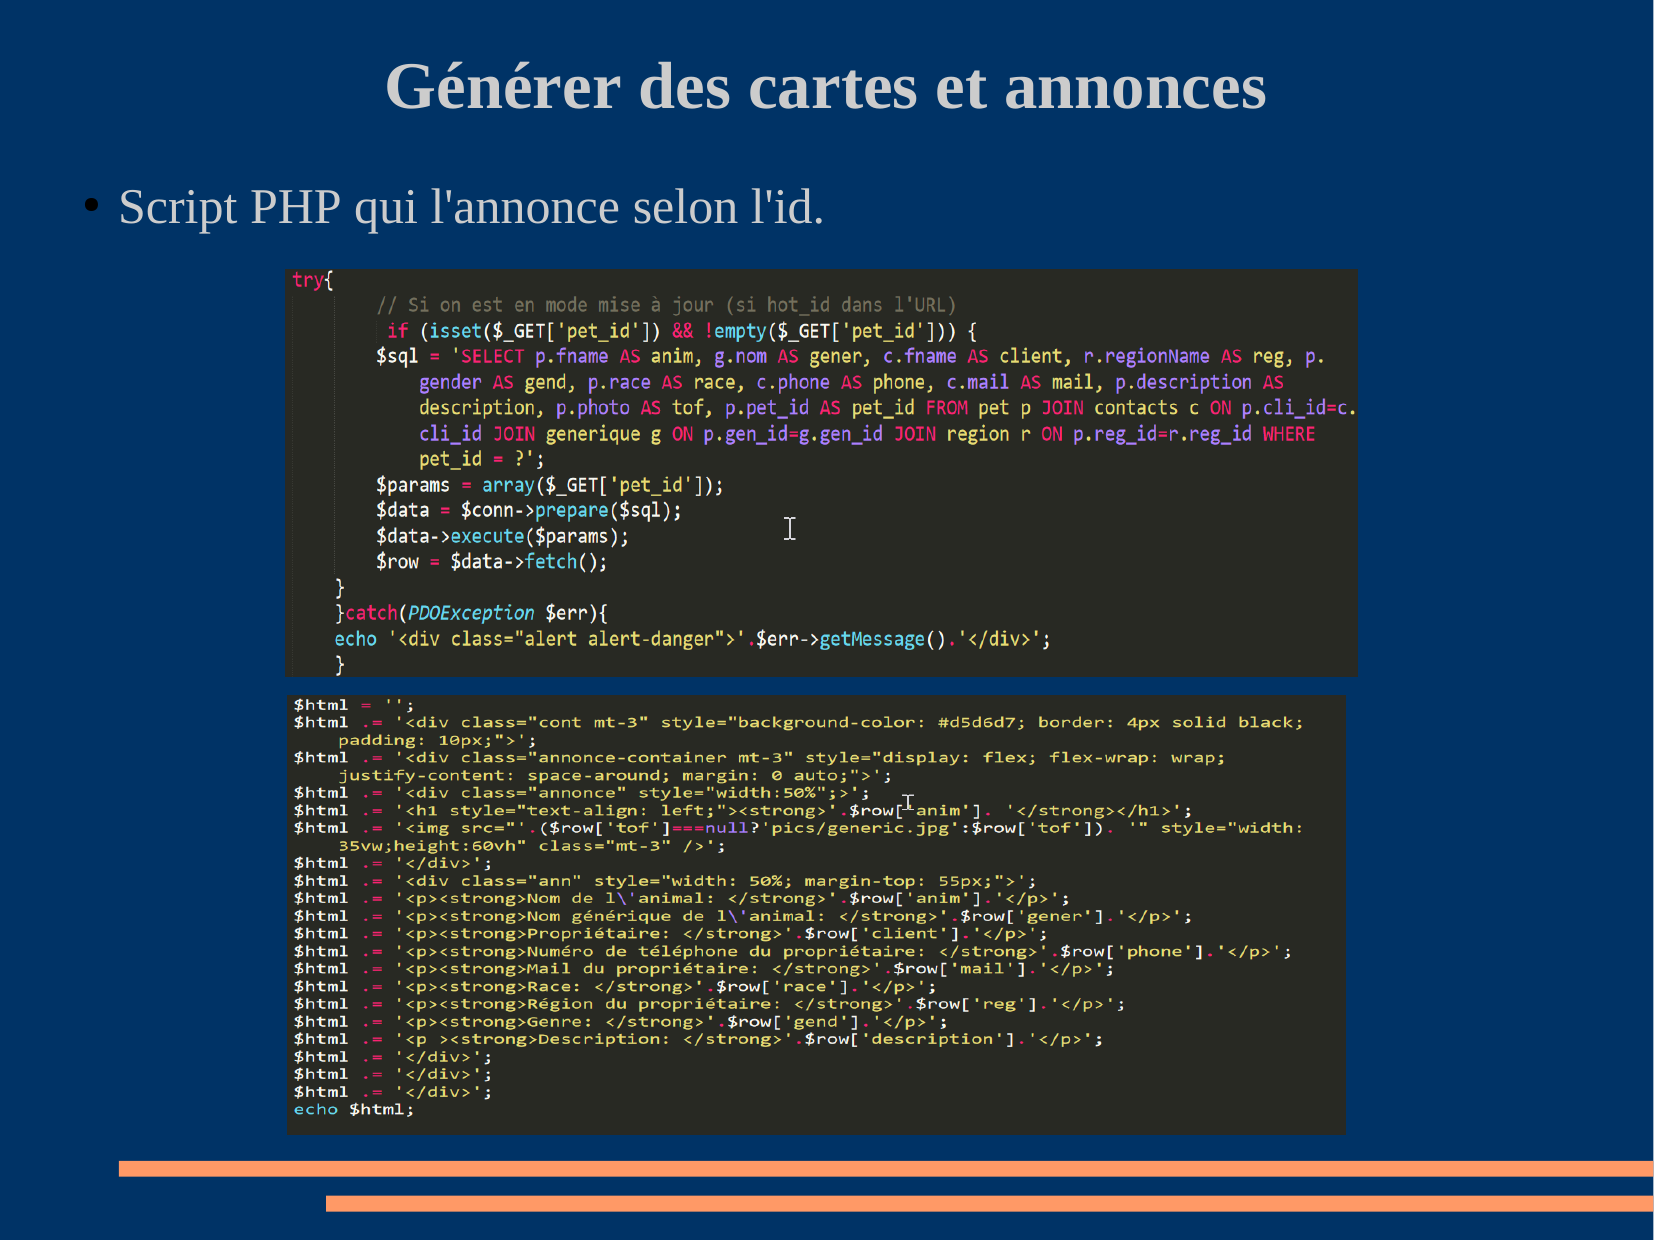

# Générer des cartes et annonces
Script PHP qui l'annonce selon l'id.